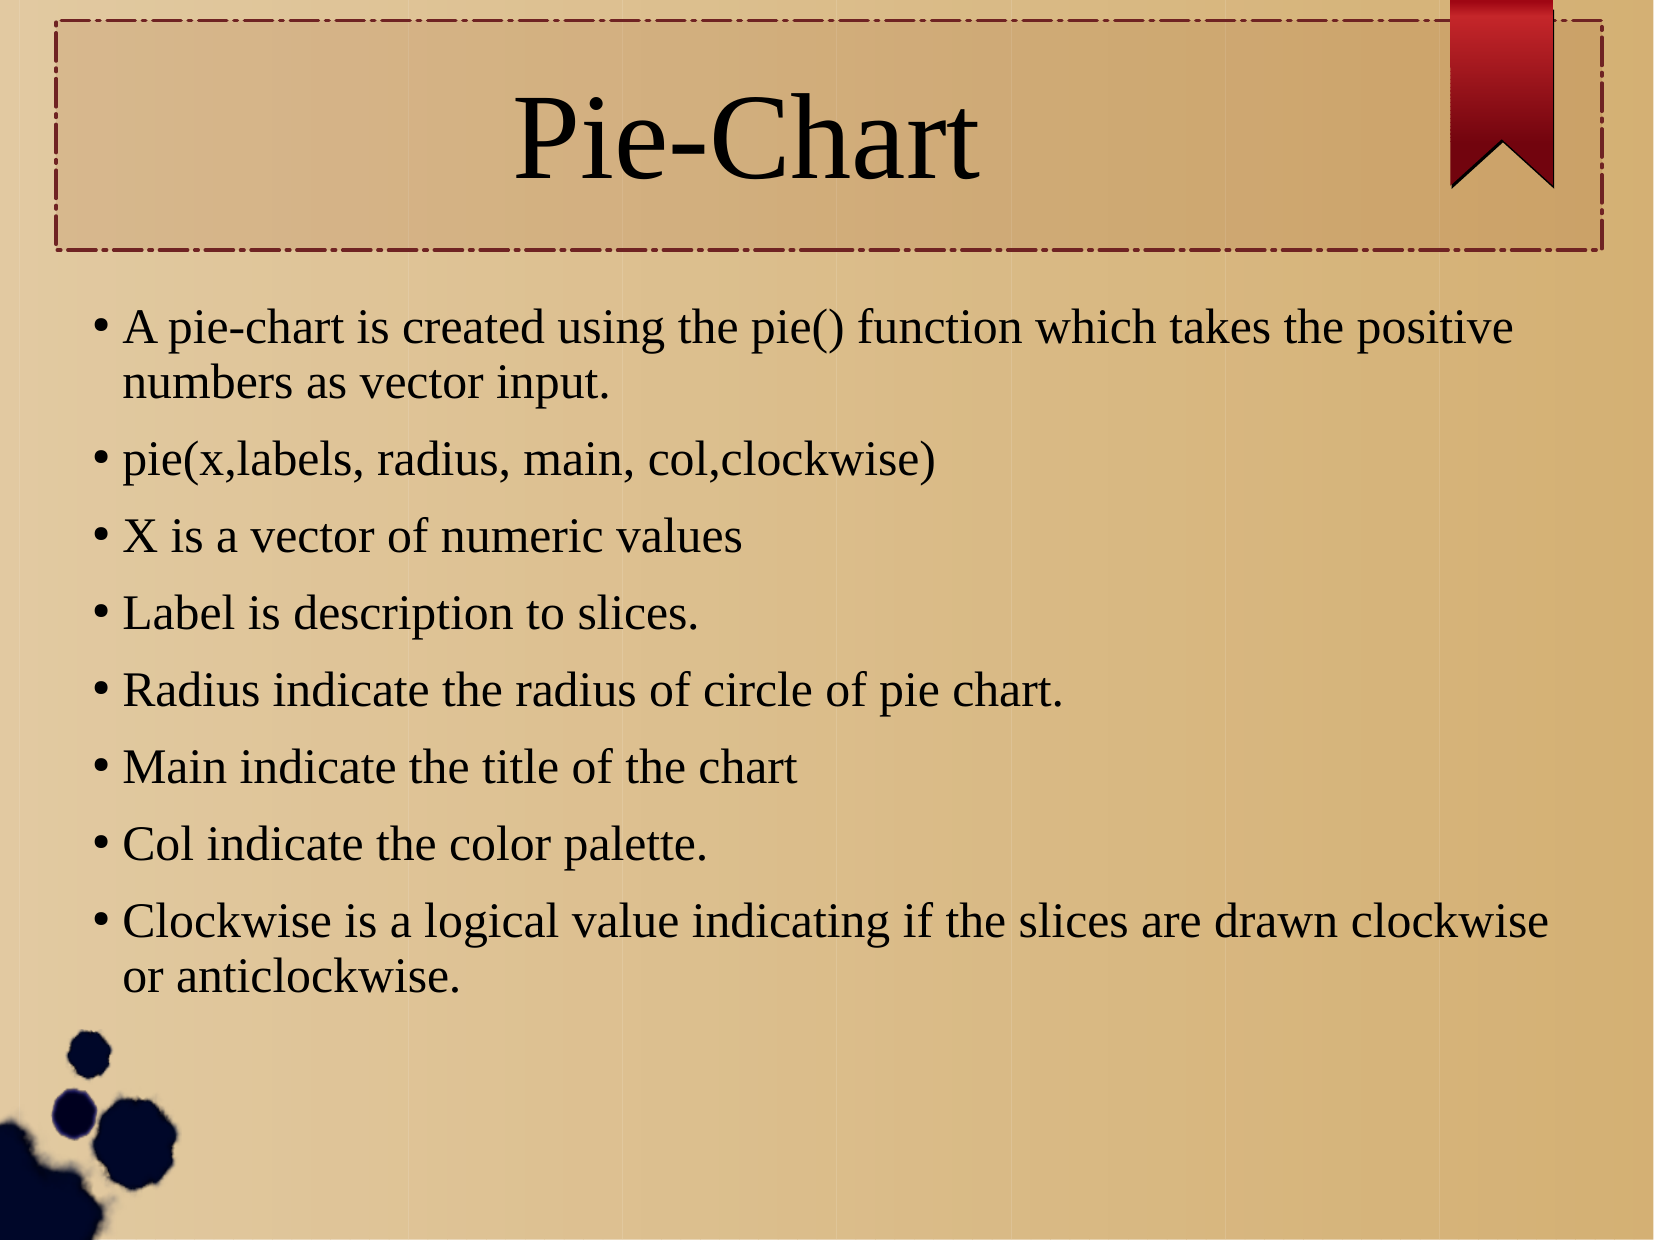

# Pie-Chart
A pie-chart is created using the pie() function which takes the positive numbers as vector input.
pie(x,labels, radius, main, col,clockwise)
X is a vector of numeric values
Label is description to slices.
Radius indicate the radius of circle of pie chart.
Main indicate the title of the chart
Col indicate the color palette.
Clockwise is a logical value indicating if the slices are drawn clockwise or anticlockwise.